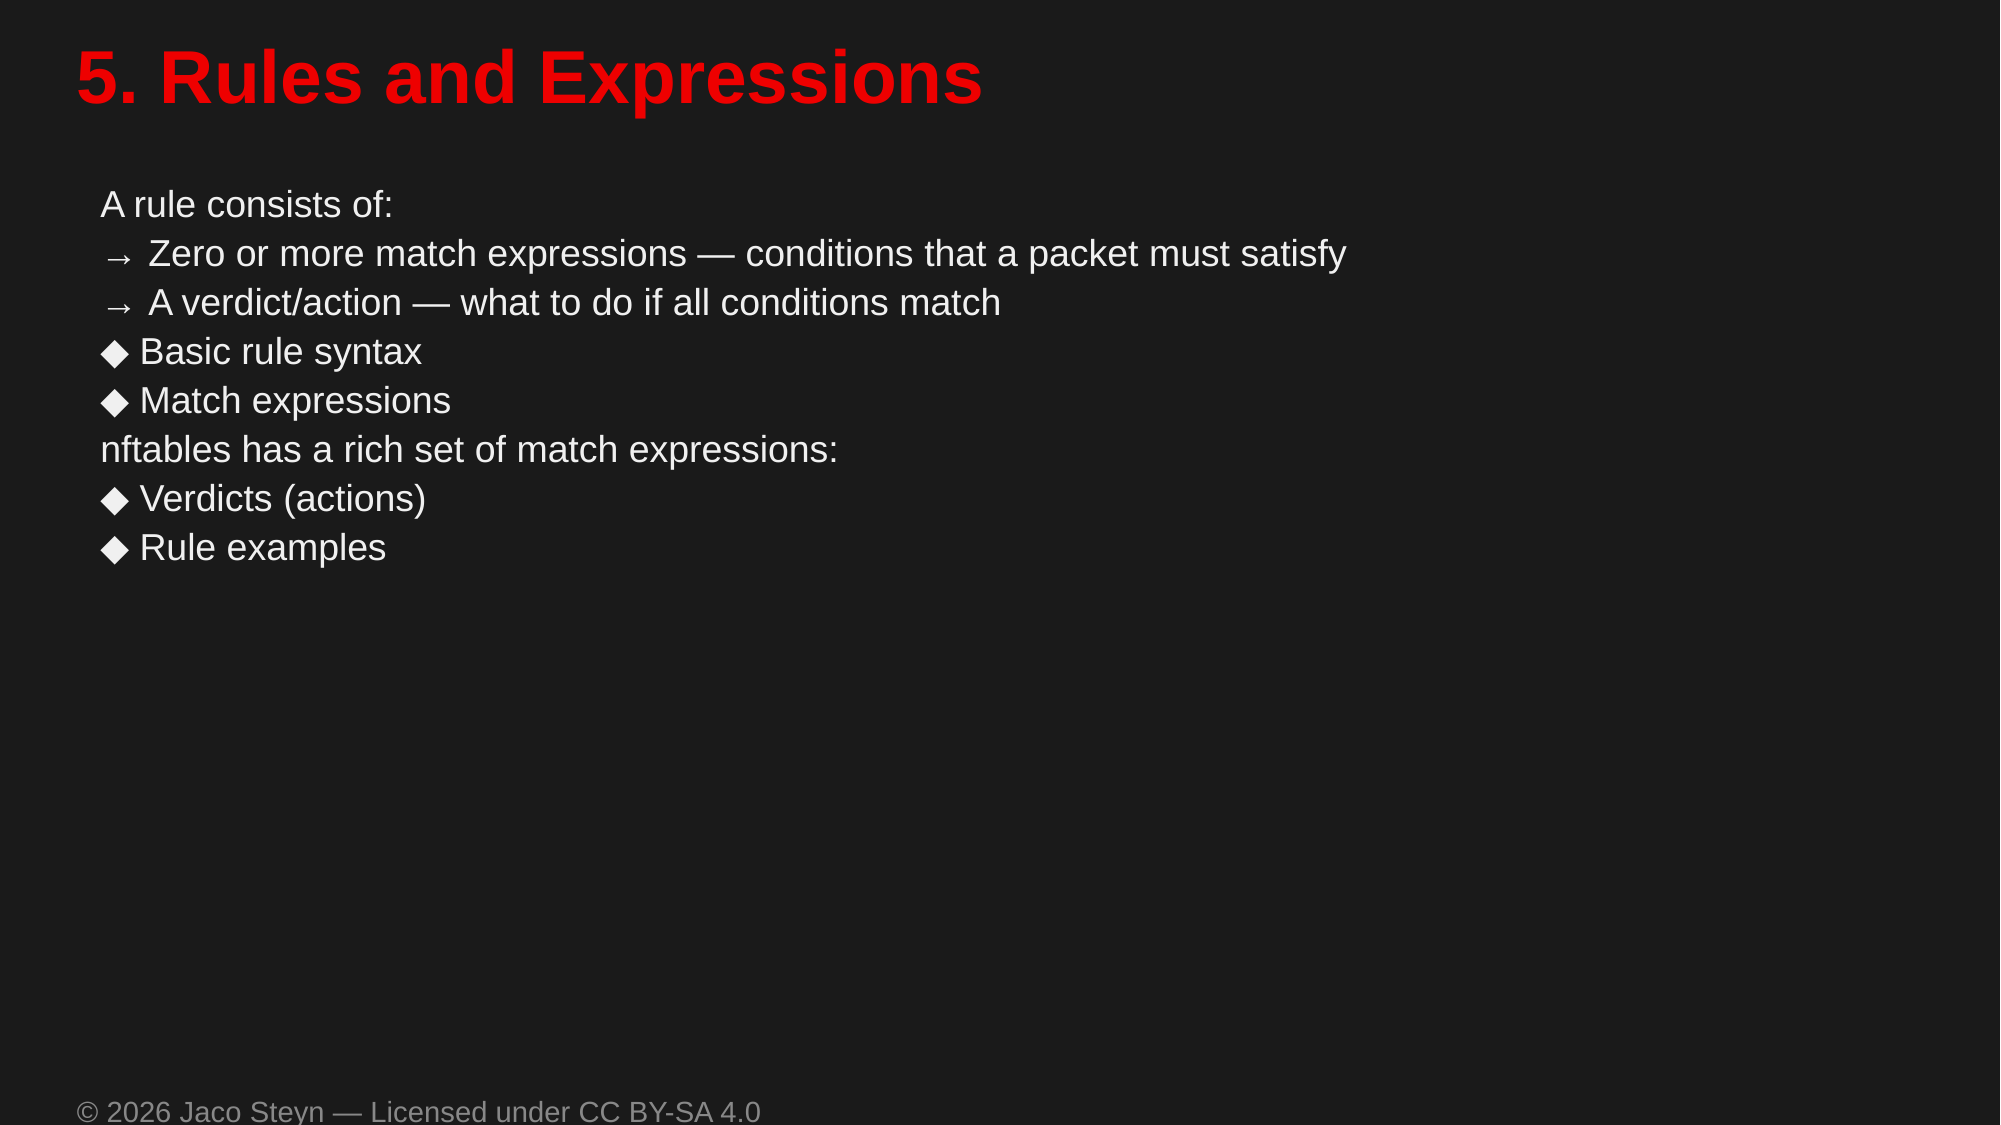

5. Rules and Expressions
A rule consists of:
→ Zero or more match expressions — conditions that a packet must satisfy
→ A verdict/action — what to do if all conditions match
◆ Basic rule syntax
◆ Match expressions
nftables has a rich set of match expressions:
◆ Verdicts (actions)
◆ Rule examples
© 2026 Jaco Steyn — Licensed under CC BY-SA 4.0